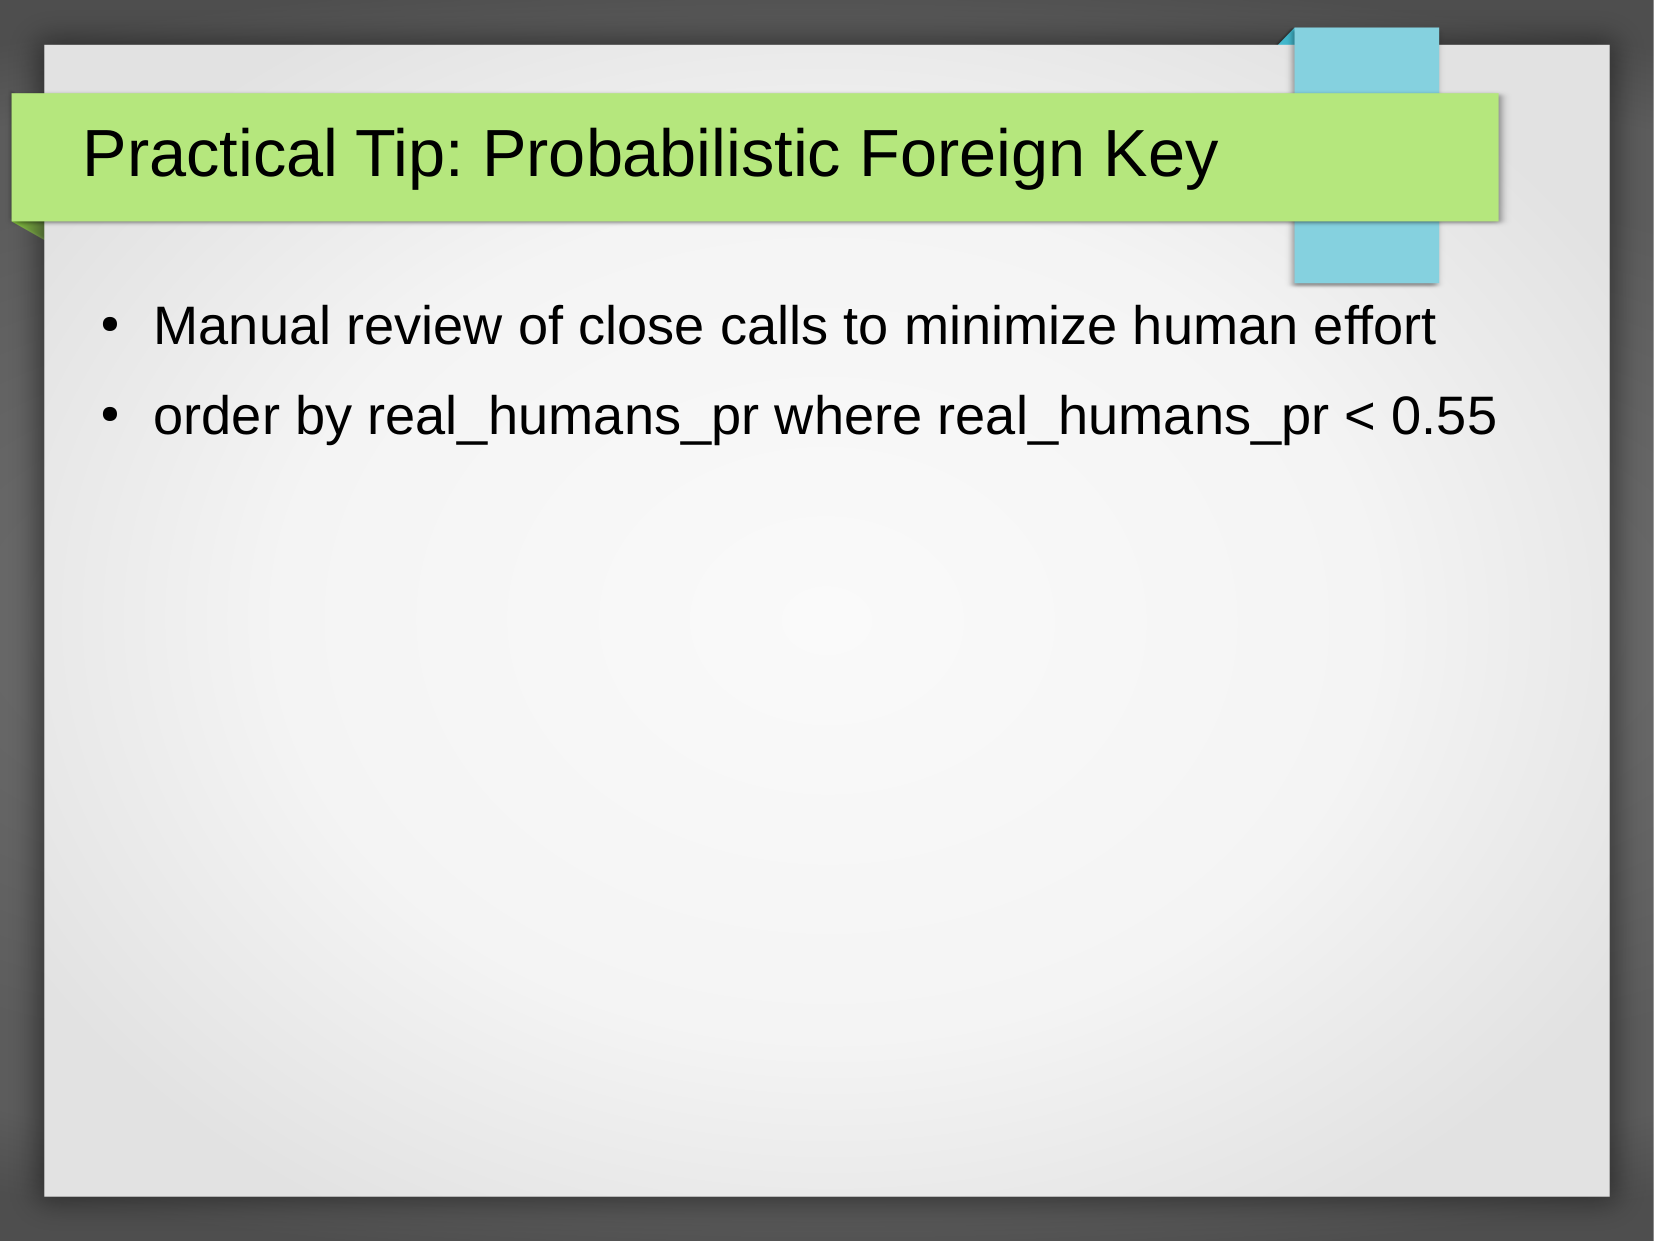

# Practical Tip: Probabilistic Foreign Key
Manual review of close calls to minimize human effort
order by real_humans_pr where real_humans_pr < 0.55